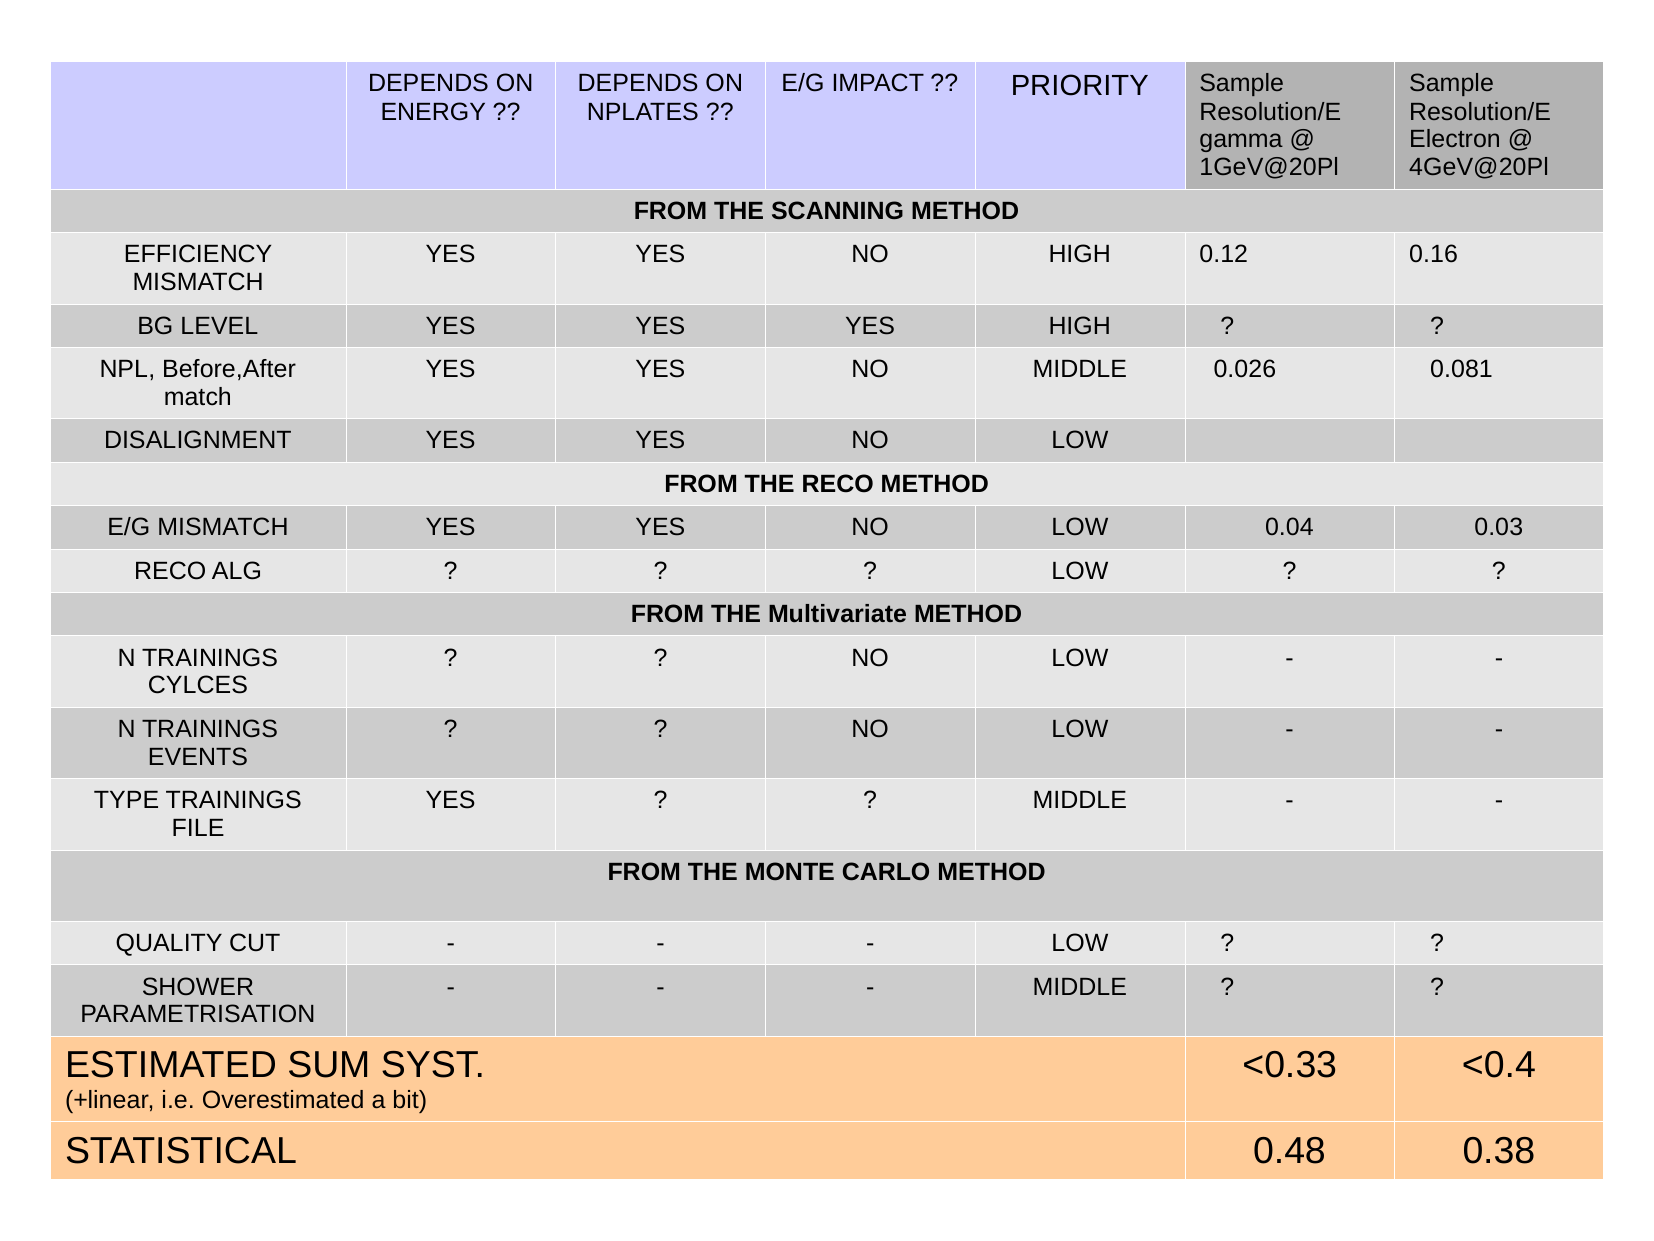

| | DEPENDS ON ENERGY ?? | DEPENDS ON NPLATES ?? | E/G IMPACT ?? | PRIORITY | Sample Resolution/E gamma @ 1GeV@20Pl | Sample Resolution/E Electron @ 4GeV@20Pl |
| --- | --- | --- | --- | --- | --- | --- |
| FROM THE SCANNING METHOD | | | | | | |
| EFFICIENCY MISMATCH | YES | YES | NO | HIGH | 0.12 | 0.16 |
| BG LEVEL | YES | YES | YES | HIGH | ? | ? |
| NPL, Before,After match | YES | YES | NO | MIDDLE | 0.026 | 0.081 |
| DISALIGNMENT | YES | YES | NO | LOW | | |
| FROM THE RECO METHOD | | | | | | |
| E/G MISMATCH | YES | YES | NO | LOW | 0.04 | 0.03 |
| RECO ALG | ? | ? | ? | LOW | ? | ? |
| FROM THE Multivariate METHOD | | | | | | |
| N TRAININGS CYLCES | ? | ? | NO | LOW | - | - |
| N TRAININGS EVENTS | ? | ? | NO | LOW | - | - |
| TYPE TRAININGS FILE | YES | ? | ? | MIDDLE | - | - |
| FROM THE MONTE CARLO METHOD | | | | | | |
| QUALITY CUT | - | - | - | LOW | ? | ? |
| SHOWER PARAMETRISATION | - | - | - | MIDDLE | ? | ? |
| ESTIMATED SUM SYST. (+linear, i.e. Overestimated a bit) | | | | | <0.33 | <0.4 |
| STATISTICAL | | | | | 0.48 | 0.38 |